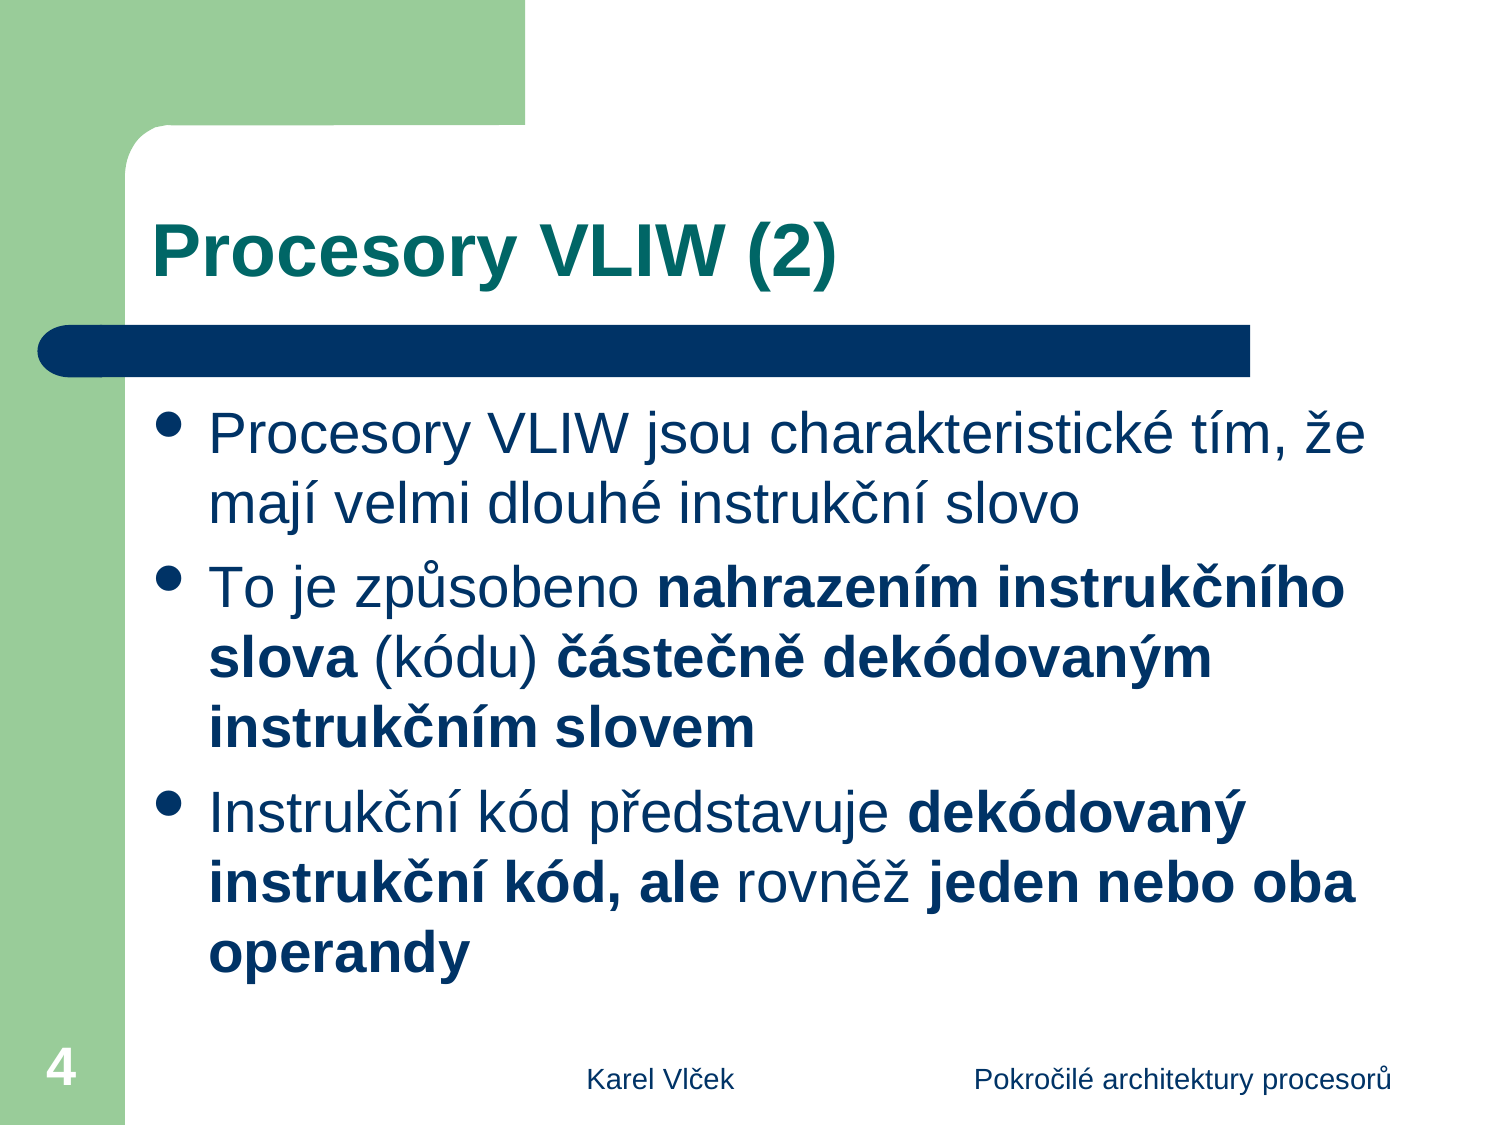

# Procesory VLIW (2)
Procesory VLIW jsou charakteristické tím, že mají velmi dlouhé instrukční slovo
To je způsobeno nahrazením instrukčního slova (kódu) částečně dekódovaným instrukčním slovem
Instrukční kód představuje dekódovaný instrukční kód, ale rovněž jeden nebo oba operandy
4
Karel Vlček
Pokročilé architektury procesorů